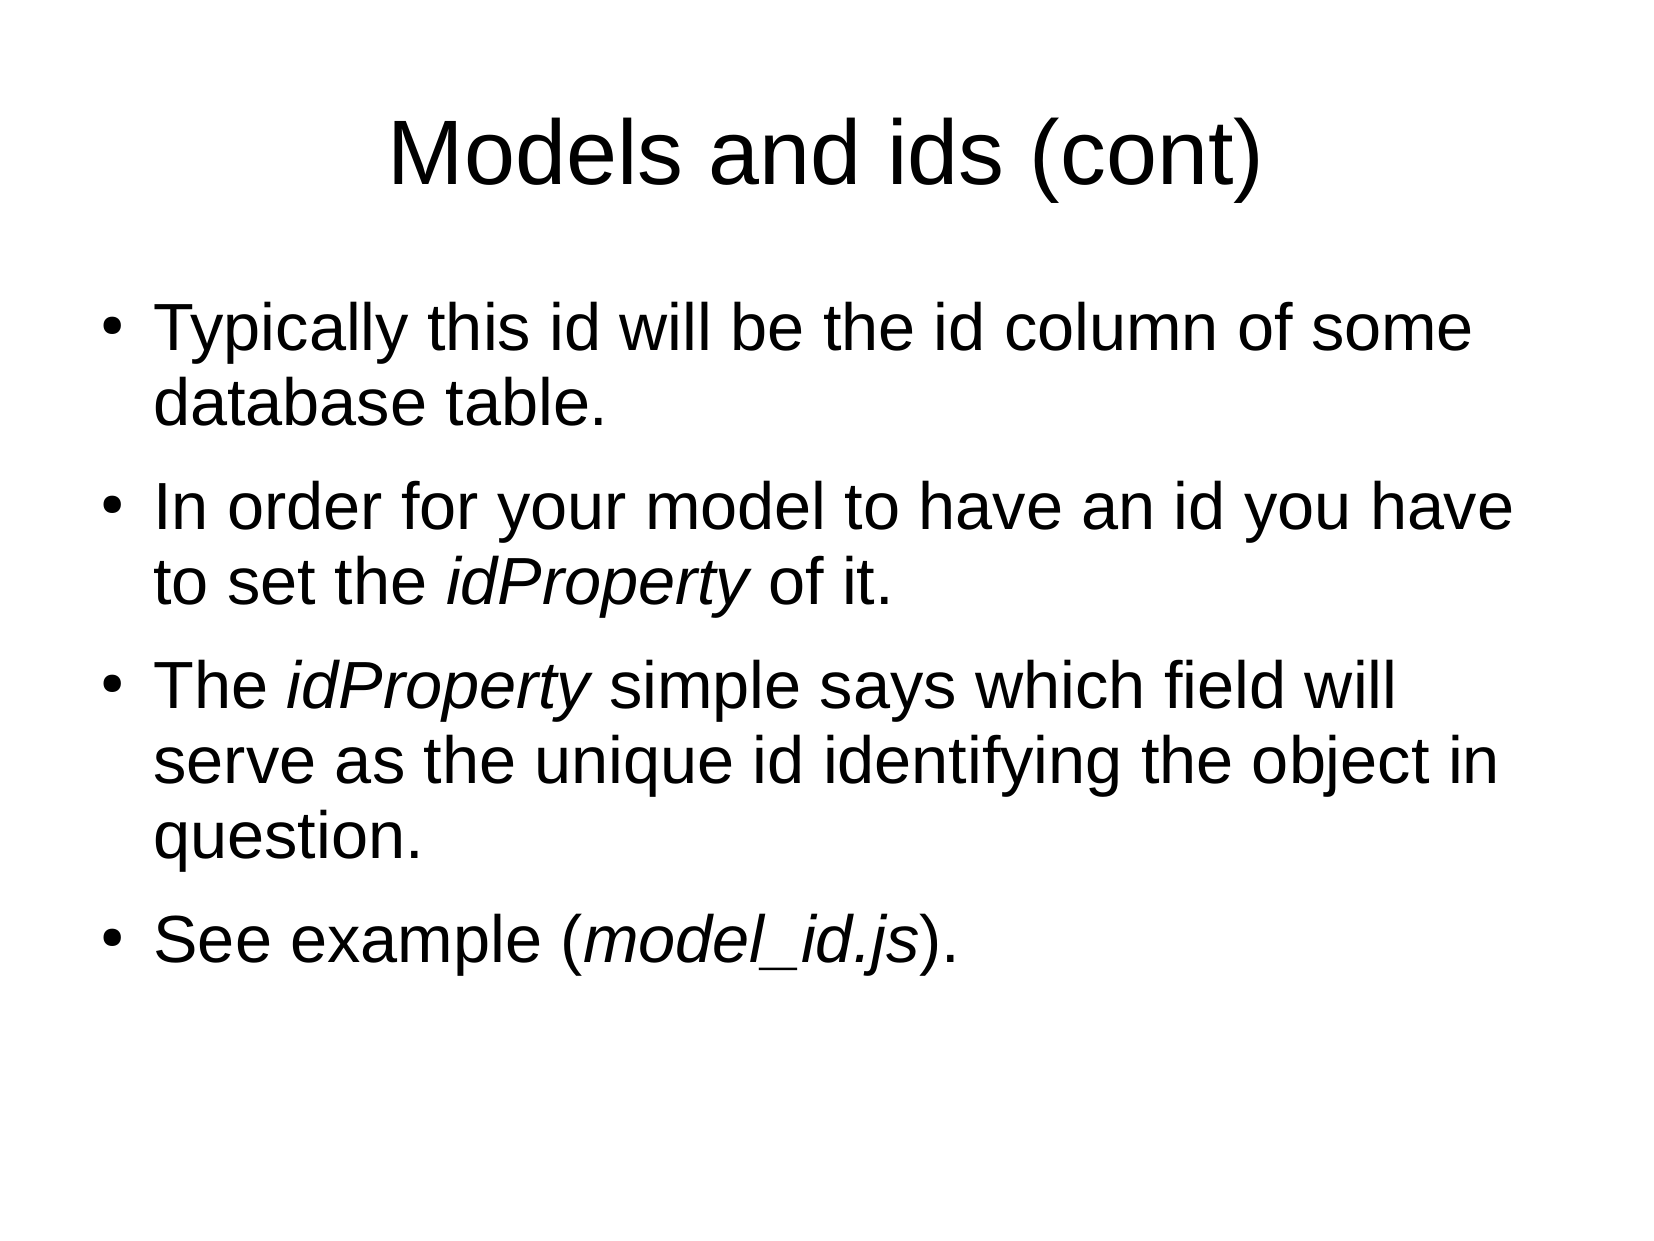

# Models and ids (cont)
Typically this id will be the id column of some database table.
In order for your model to have an id you have to set the idProperty of it.
The idProperty simple says which field will serve as the unique id identifying the object in question.
See example (model_id.js).